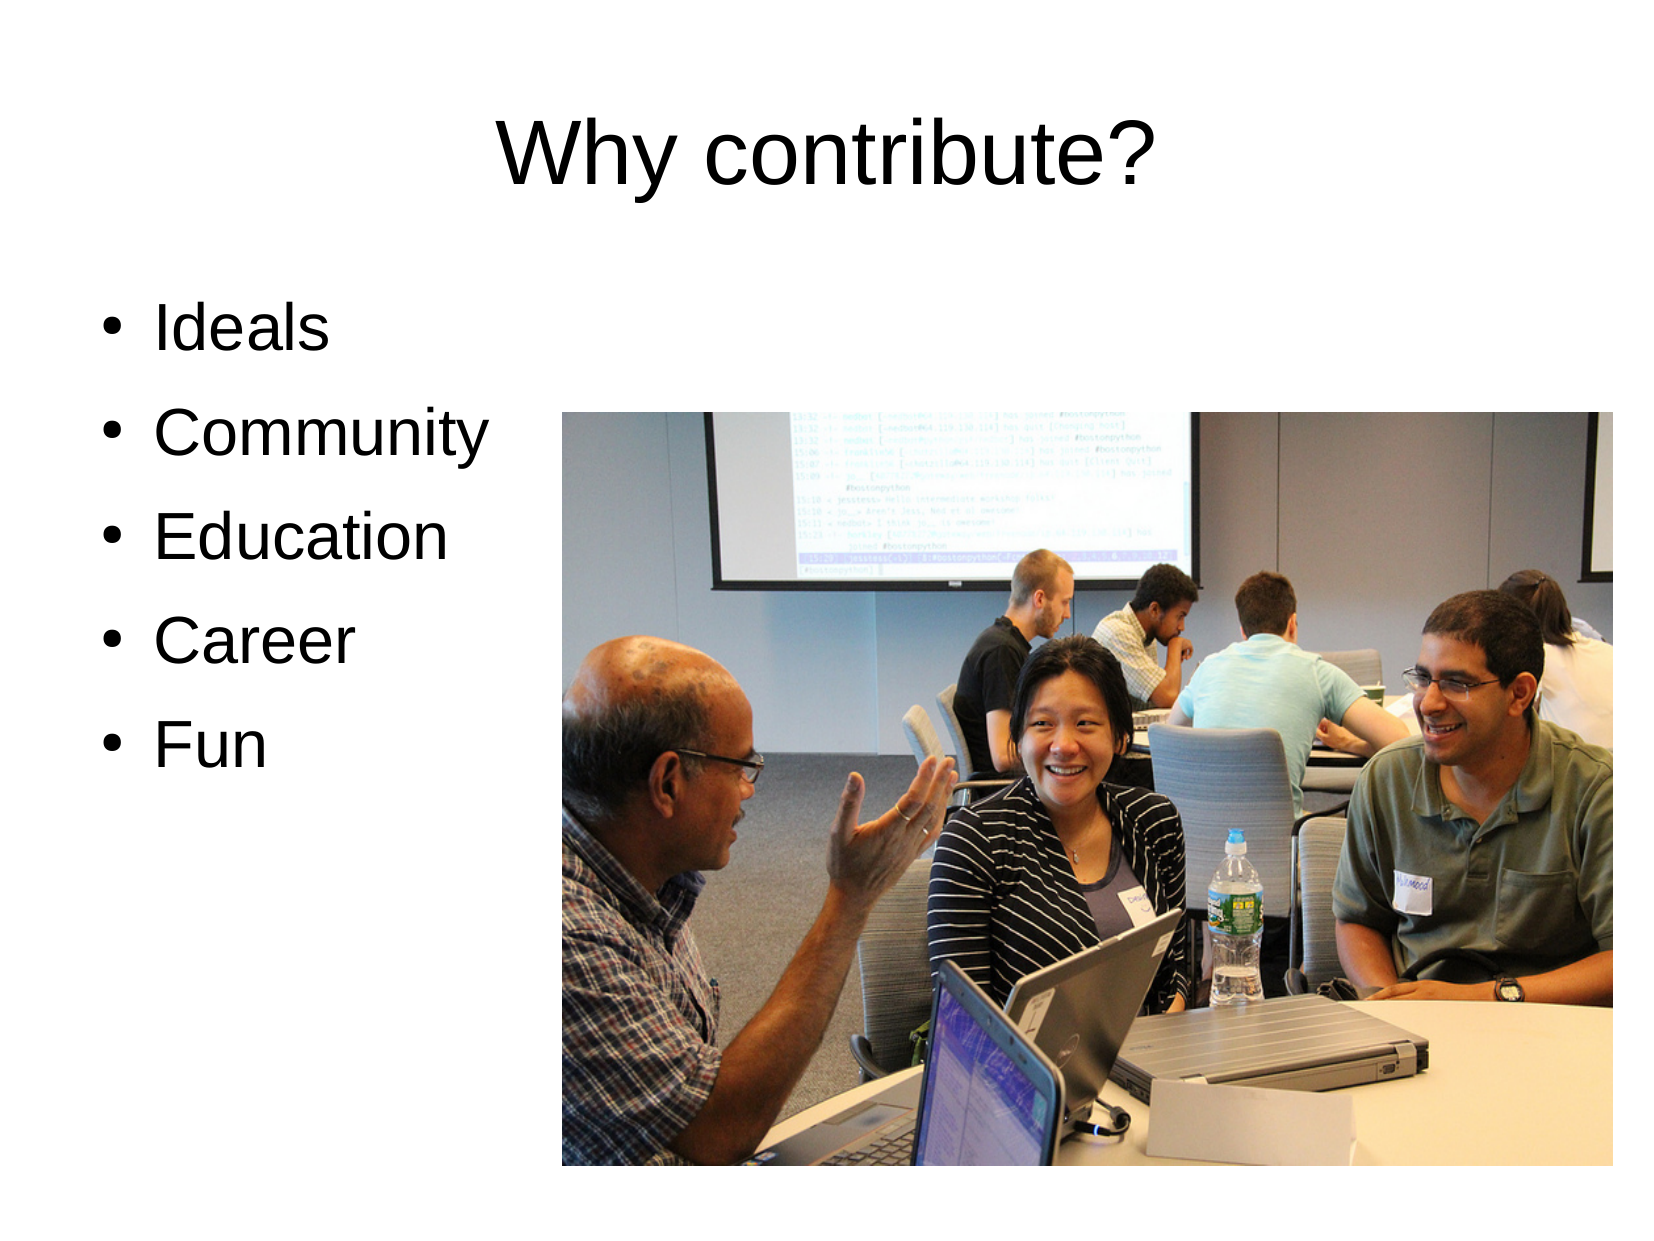

# Why contribute?
Ideals
Community
Education
Career
Fun